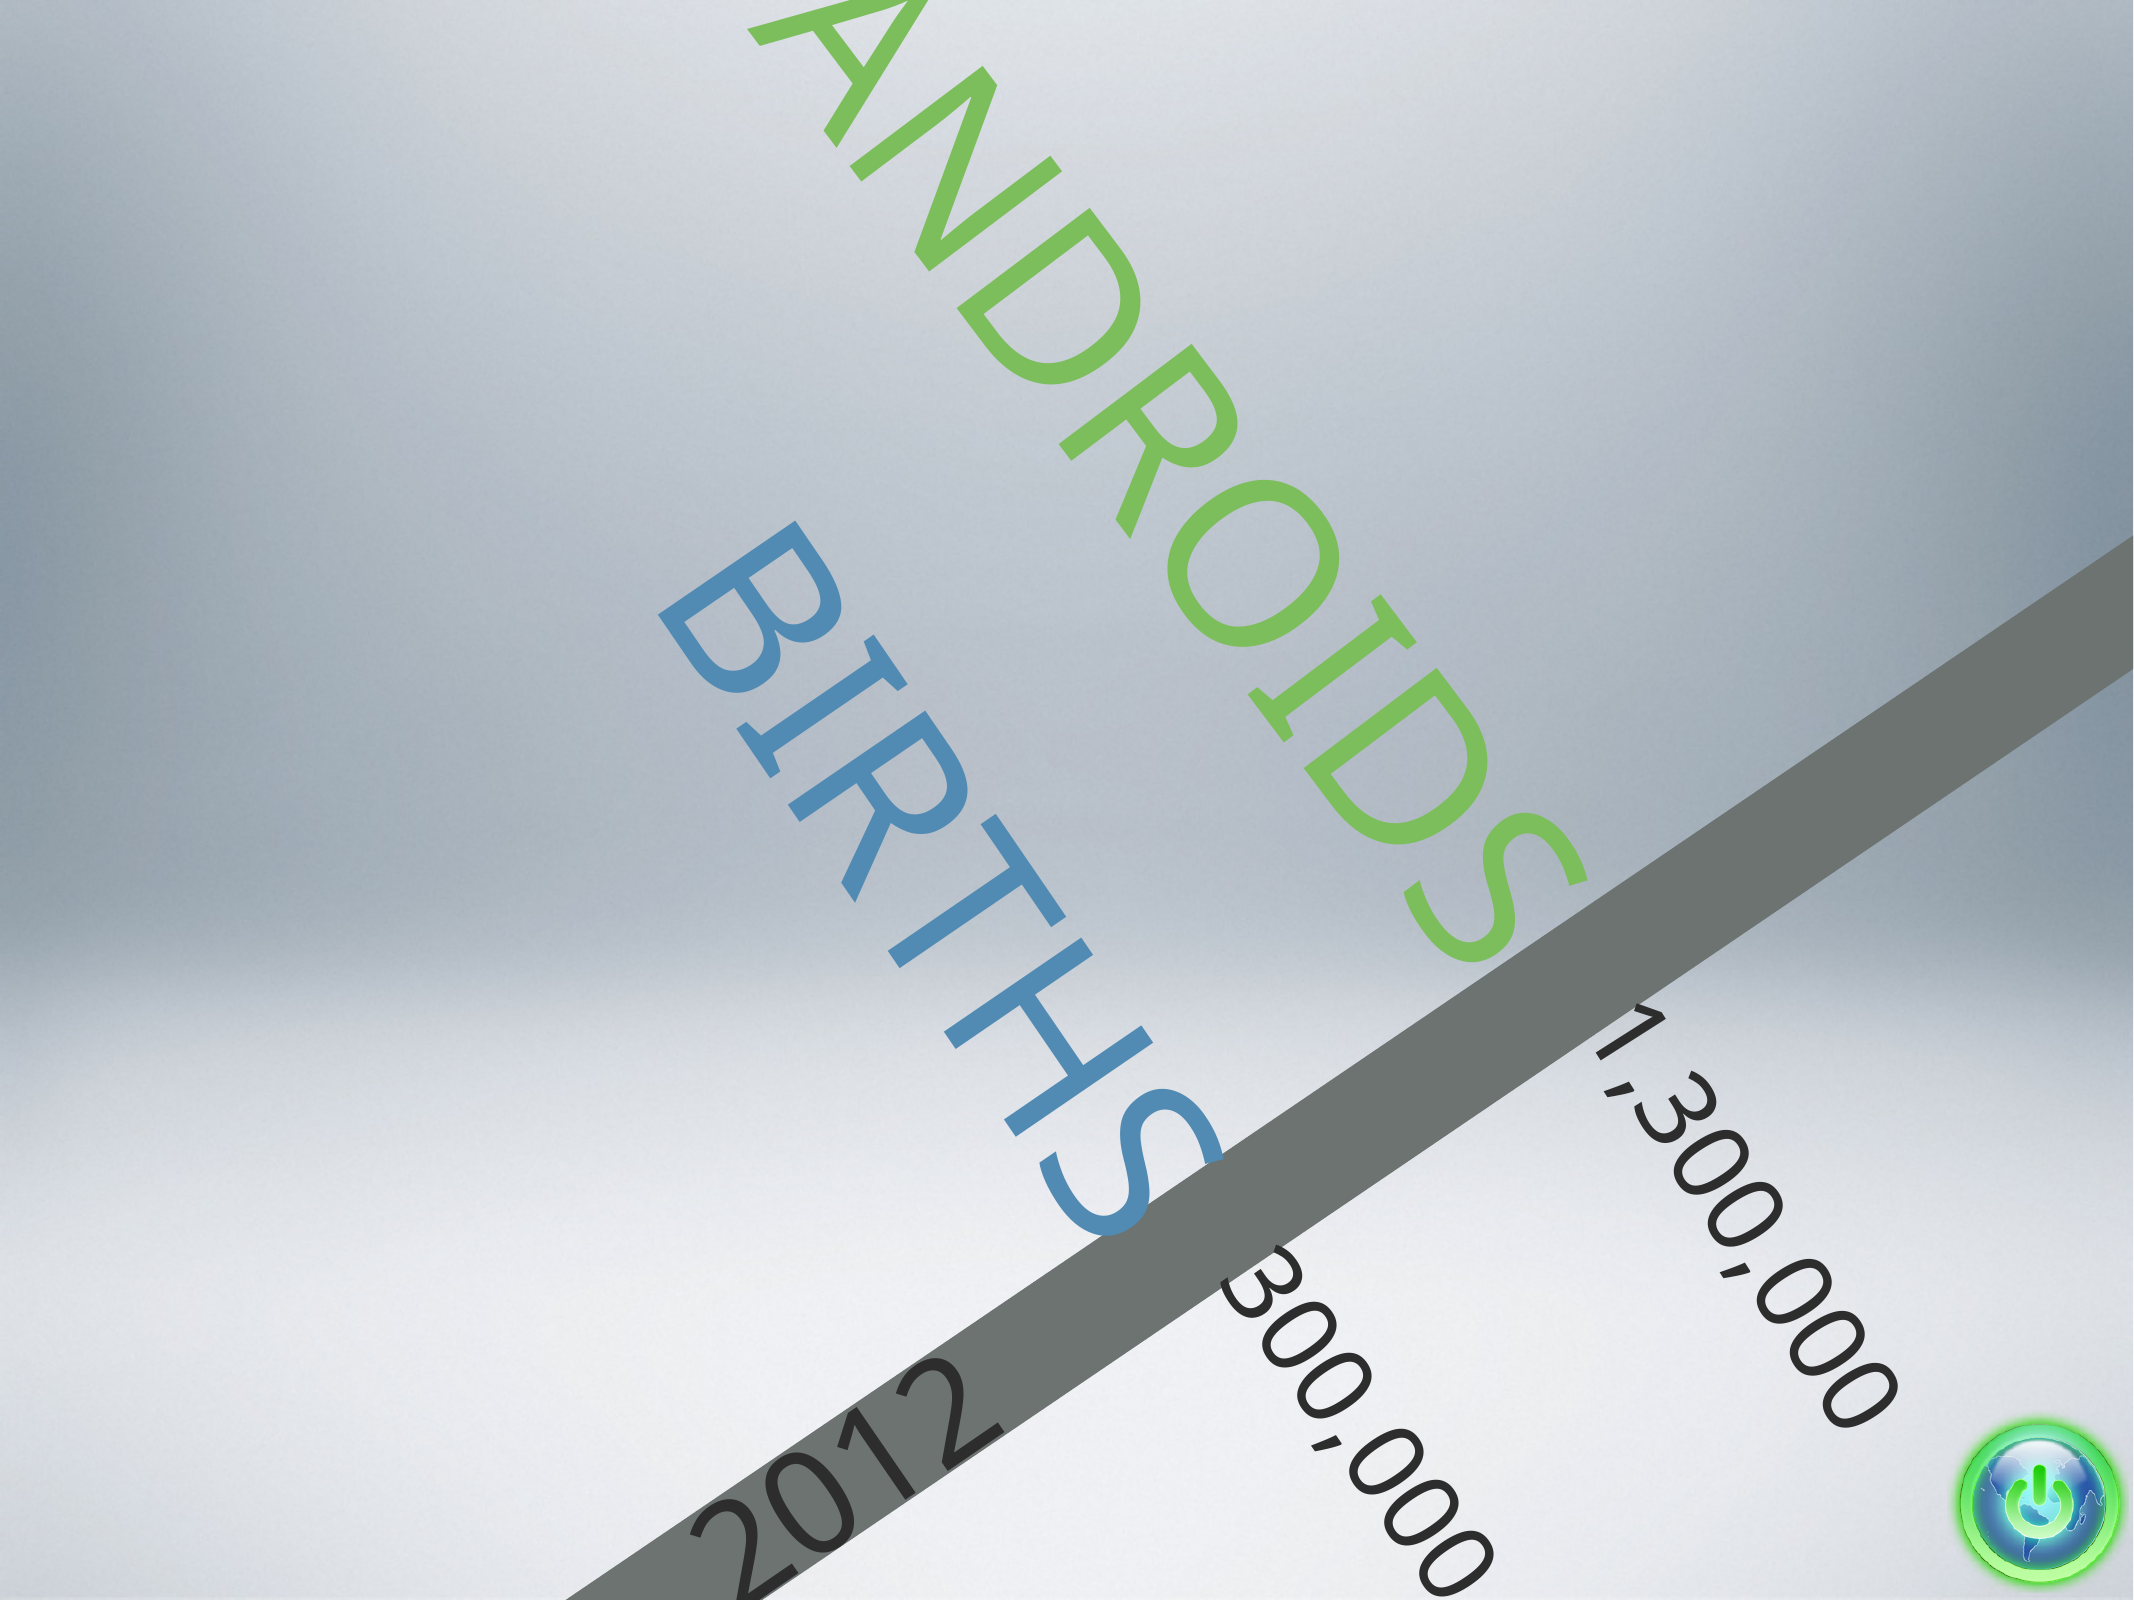

ANDROIDS
BIRTHS
The number of smart-phones owned almost doubled in one year from 19% in 2010 to 35% in 2011 and is expected to rise over the next 12 months. There are now 4.5 billion mobiles in the developing world alone.
1,300,000
300,000
2012
(Source) Worldwide Independent Network for Market Research (WIN)
& GALLUP International, United Nations Development Program, USAID
http://www.telegraph.co.uk/technology/ces/9013487/CES-2012-Android-activations-outpacing-baby-births.html